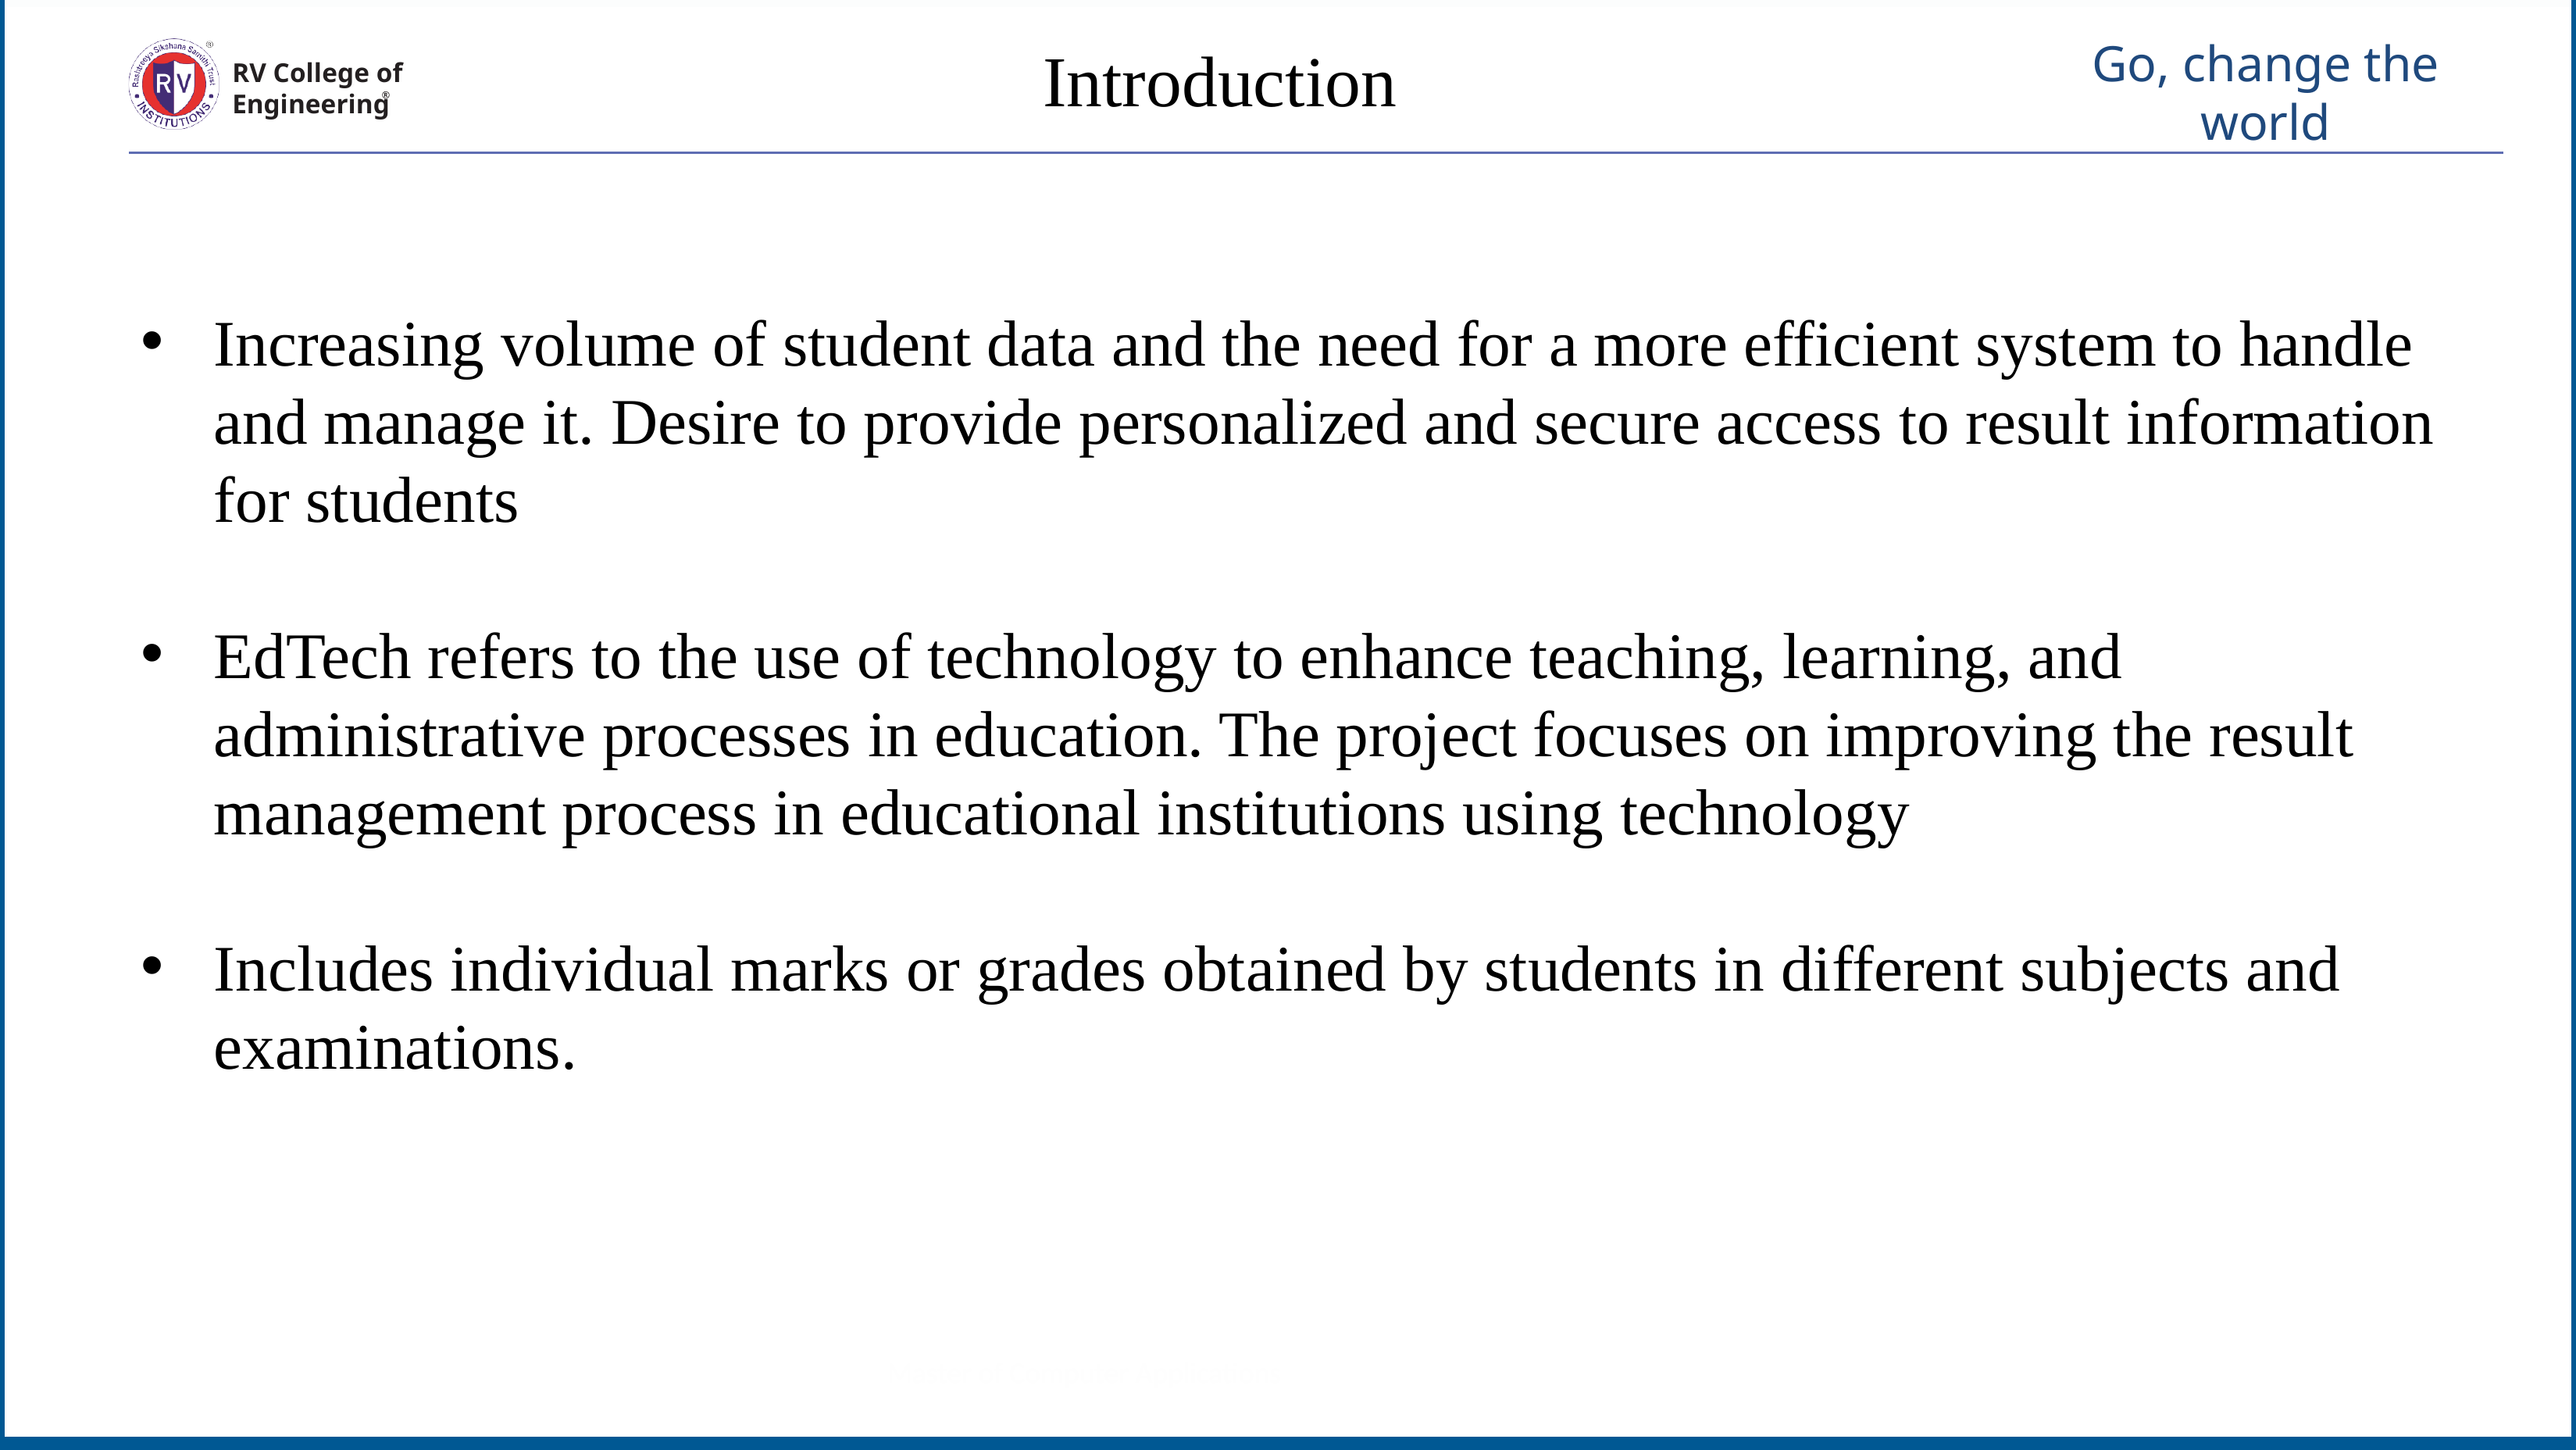

# Go, change the world
Introduction
RV College of
Engineering
Increasing volume of student data and the need for a more efficient system to handle and manage it. Desire to provide personalized and secure access to result information for students
EdTech refers to the use of technology to enhance teaching, learning, and administrative processes in education. The project focuses on improving the result management process in educational institutions using technology
Includes individual marks or grades obtained by students in different subjects and examinations.